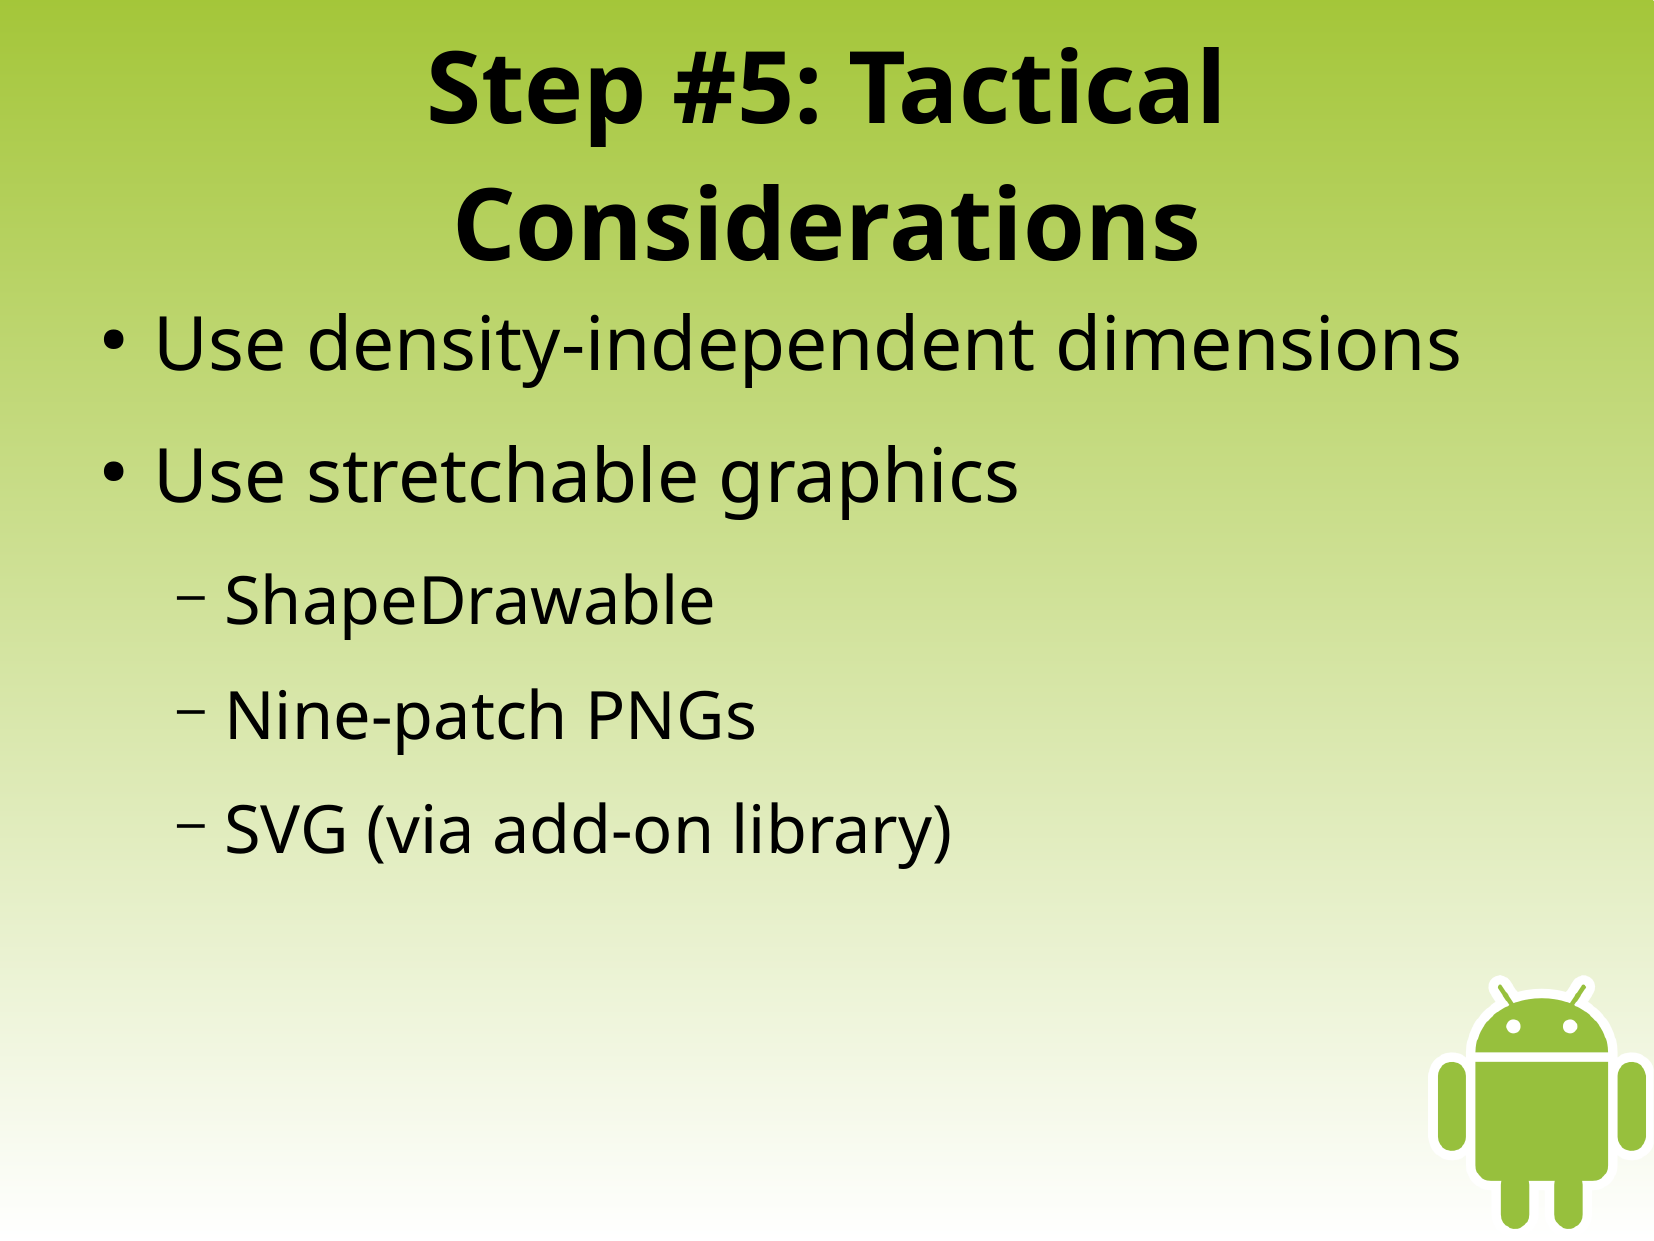

# Step #5: Tactical Considerations
Use density-independent dimensions
Use stretchable graphics
ShapeDrawable
Nine-patch PNGs
SVG (via add-on library)